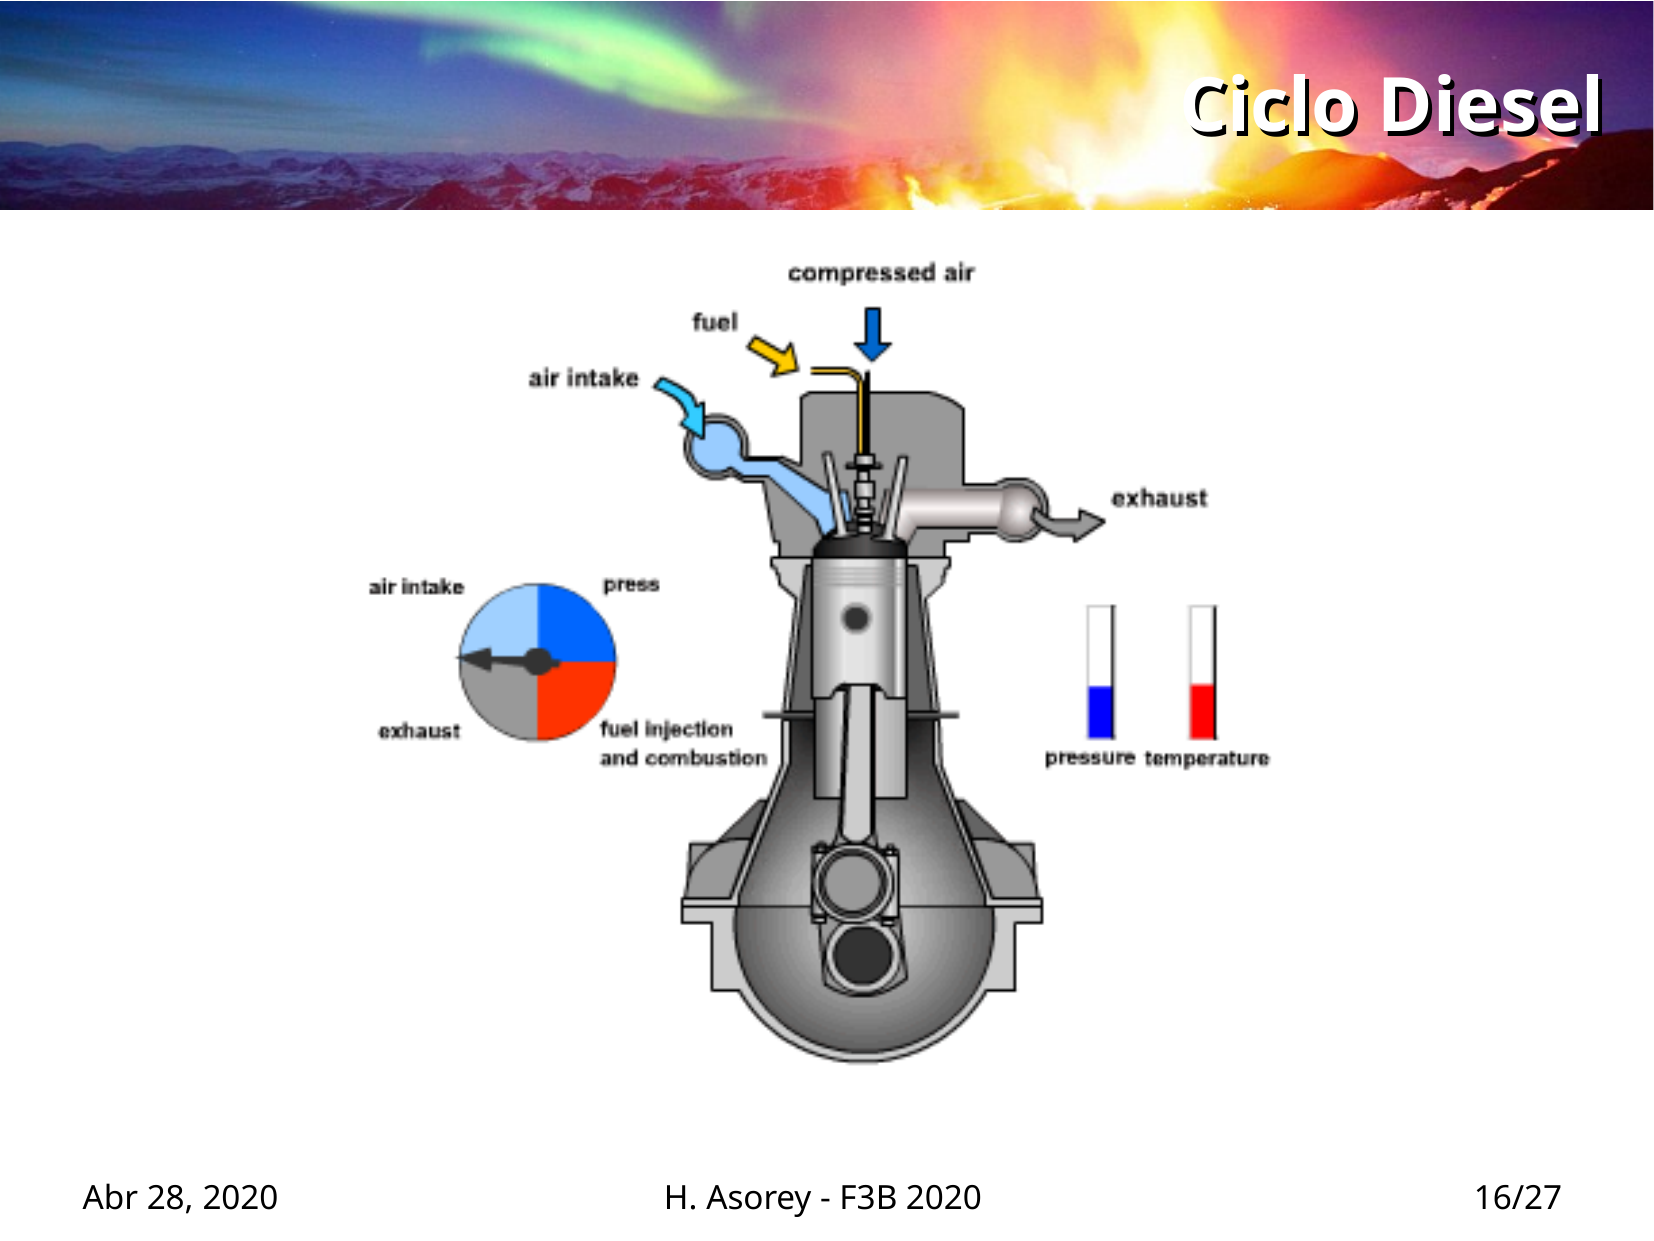

# Ciclo Diesel
Abr 28, 2020
H. Asorey - F3B 2020
16